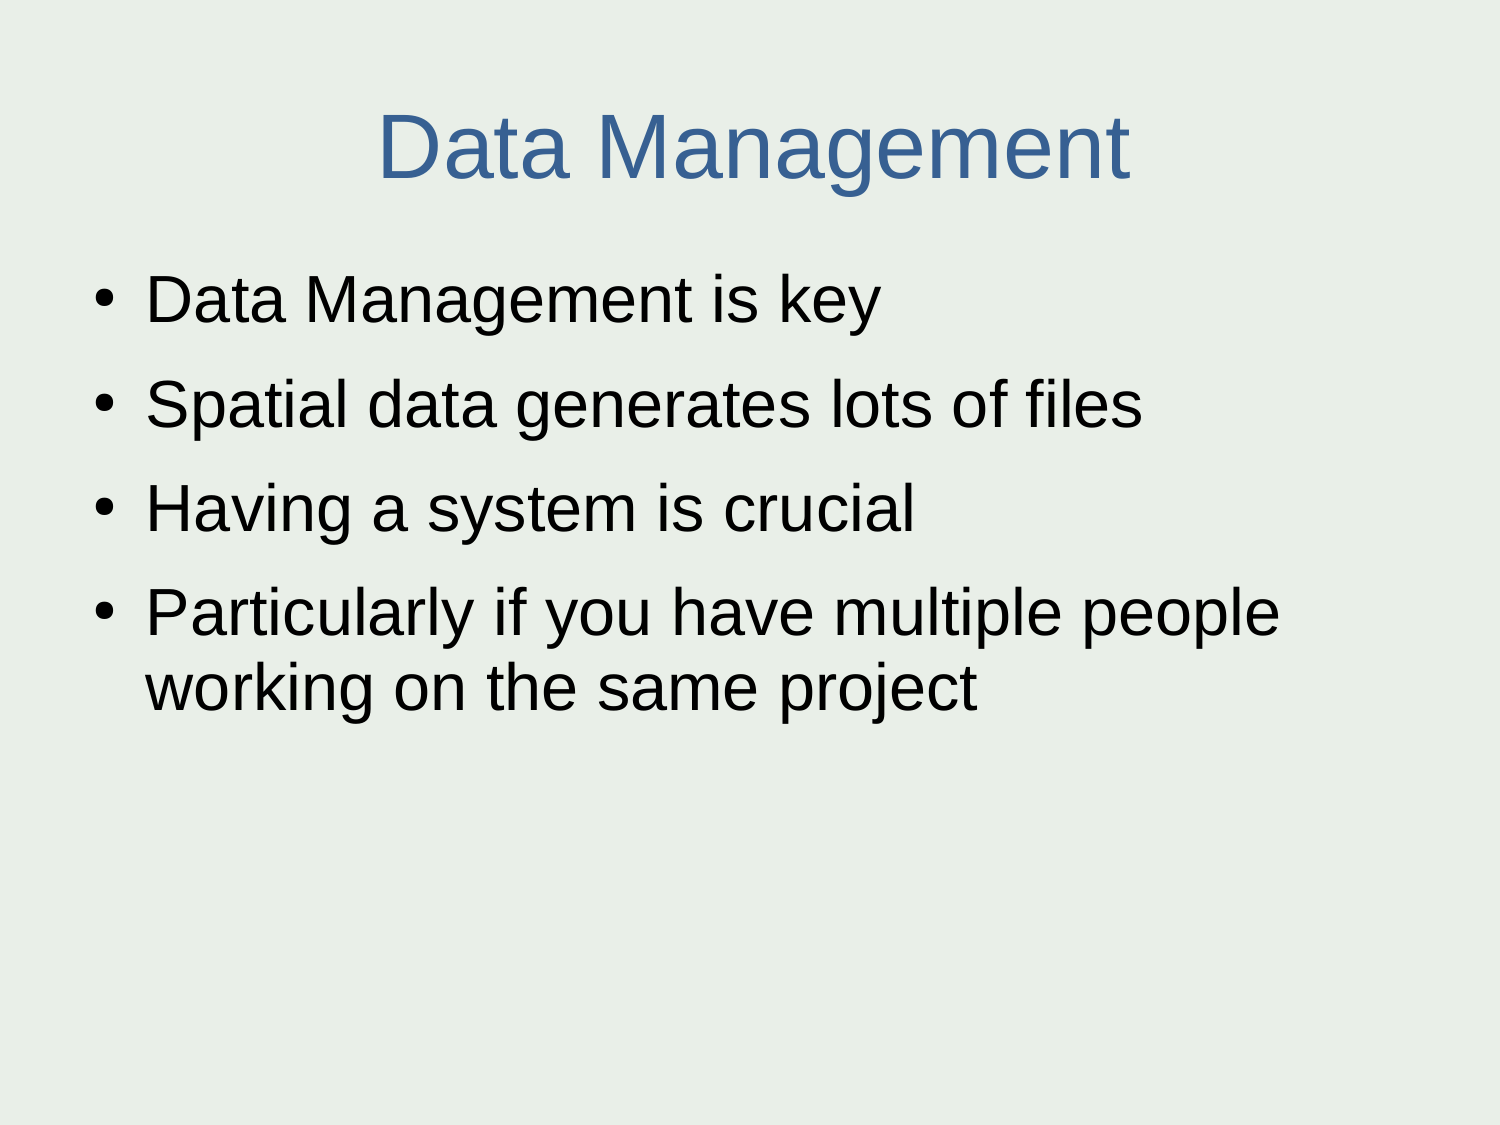

# Data Management
Data Management is key
Spatial data generates lots of files
Having a system is crucial
Particularly if you have multiple people working on the same project